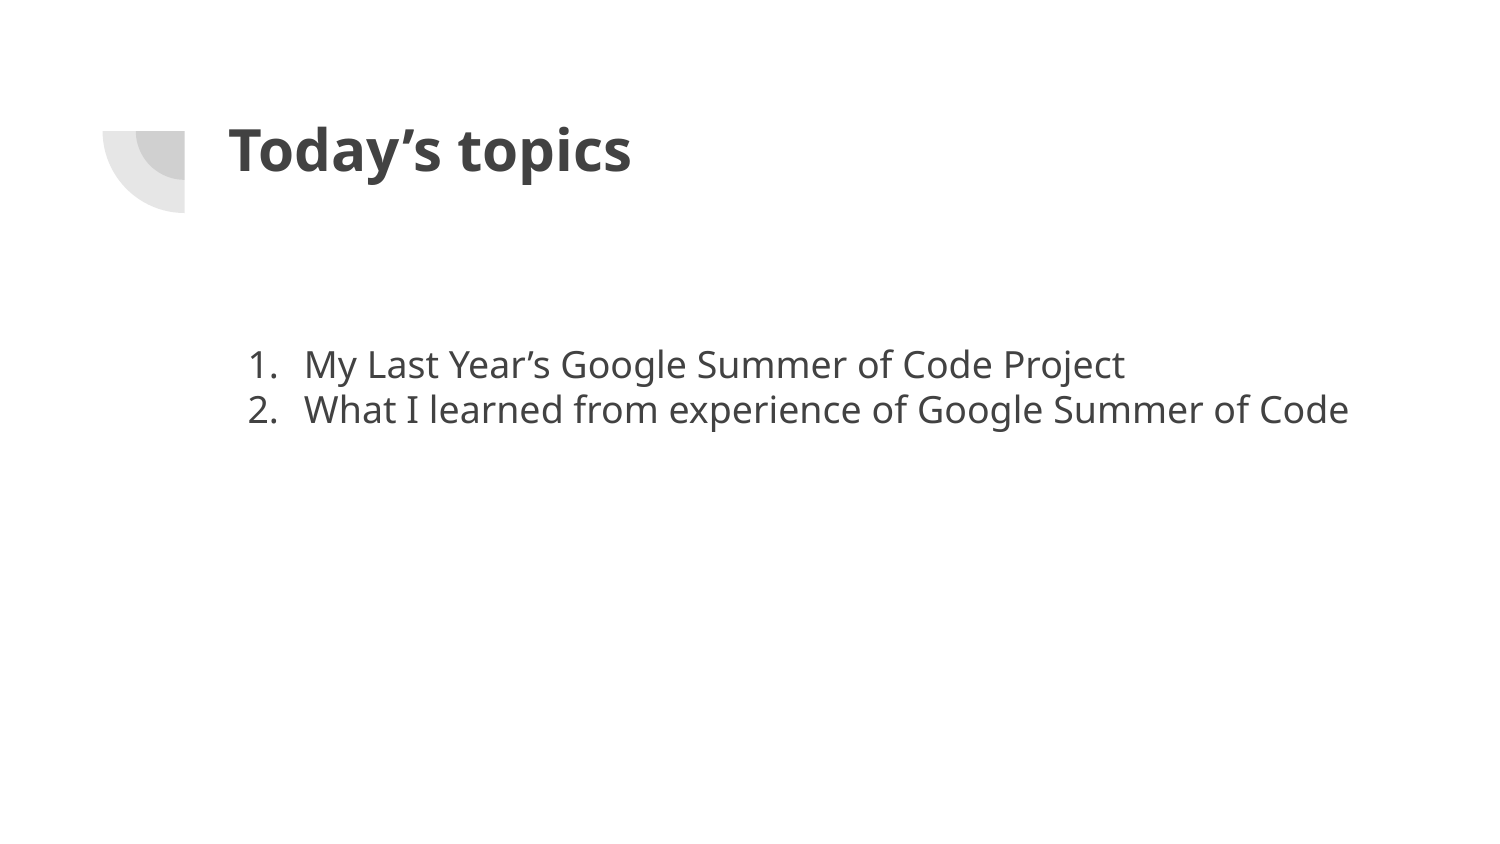

# Today’s topics
My Last Year’s Google Summer of Code Project
What I learned from experience of Google Summer of Code